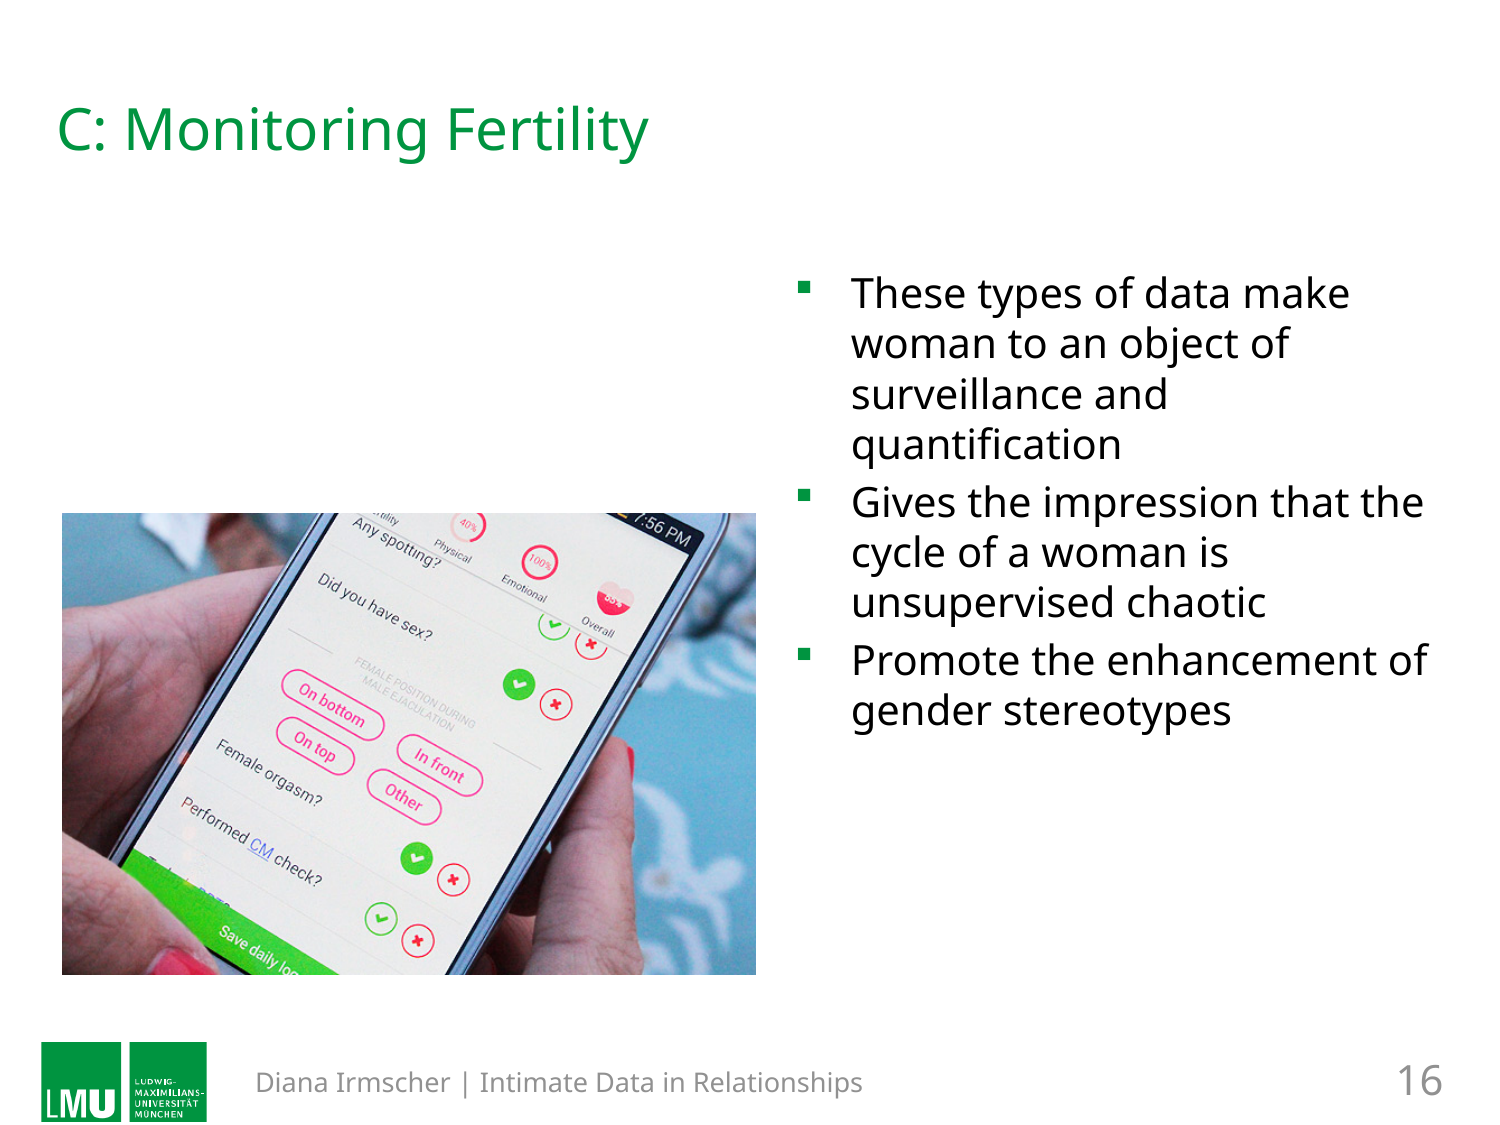

C: Monitoring Fertility
# These types of data make woman to an object of surveillance and quantification
Gives the impression that the cycle of a woman is unsupervised chaotic
Promote the enhancement of gender stereotypes
Diana Irmscher | Intimate Data in Relationships